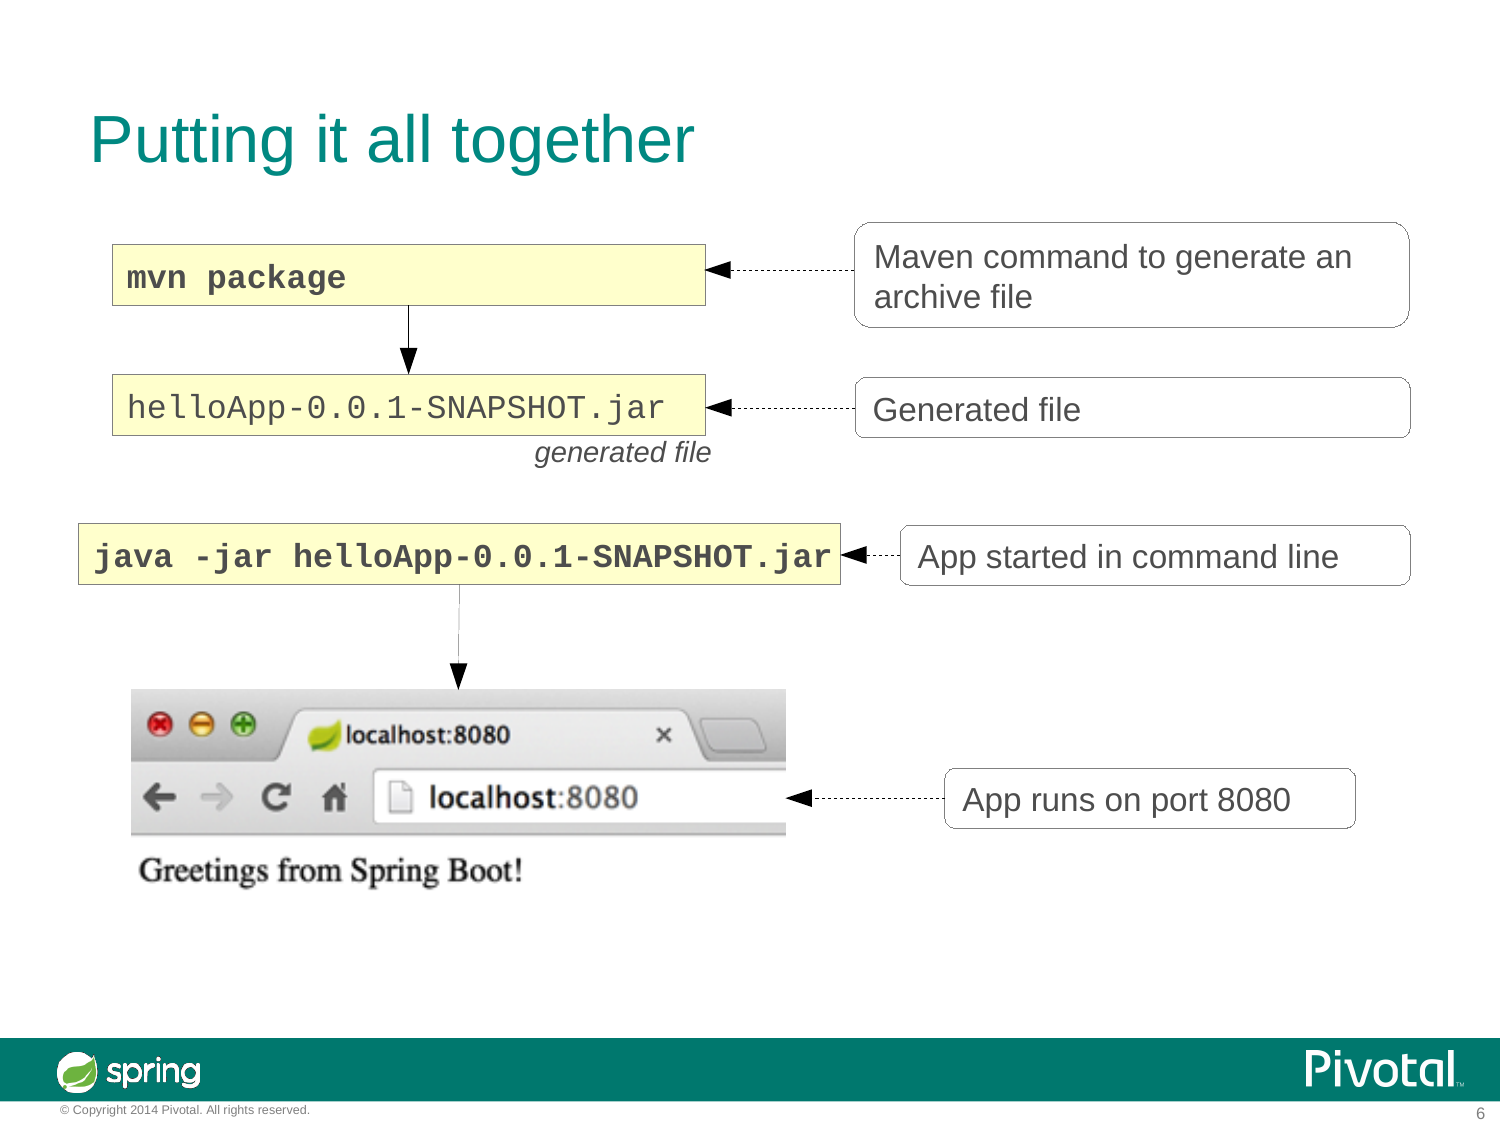

# Putting it all together
Maven command to generate an archive file
mvn package
helloApp-0.0.1-SNAPSHOT.jar
Generated file
generated file
java -jar helloApp-0.0.1-SNAPSHOT.jar
App started in command line
App runs on port 8080